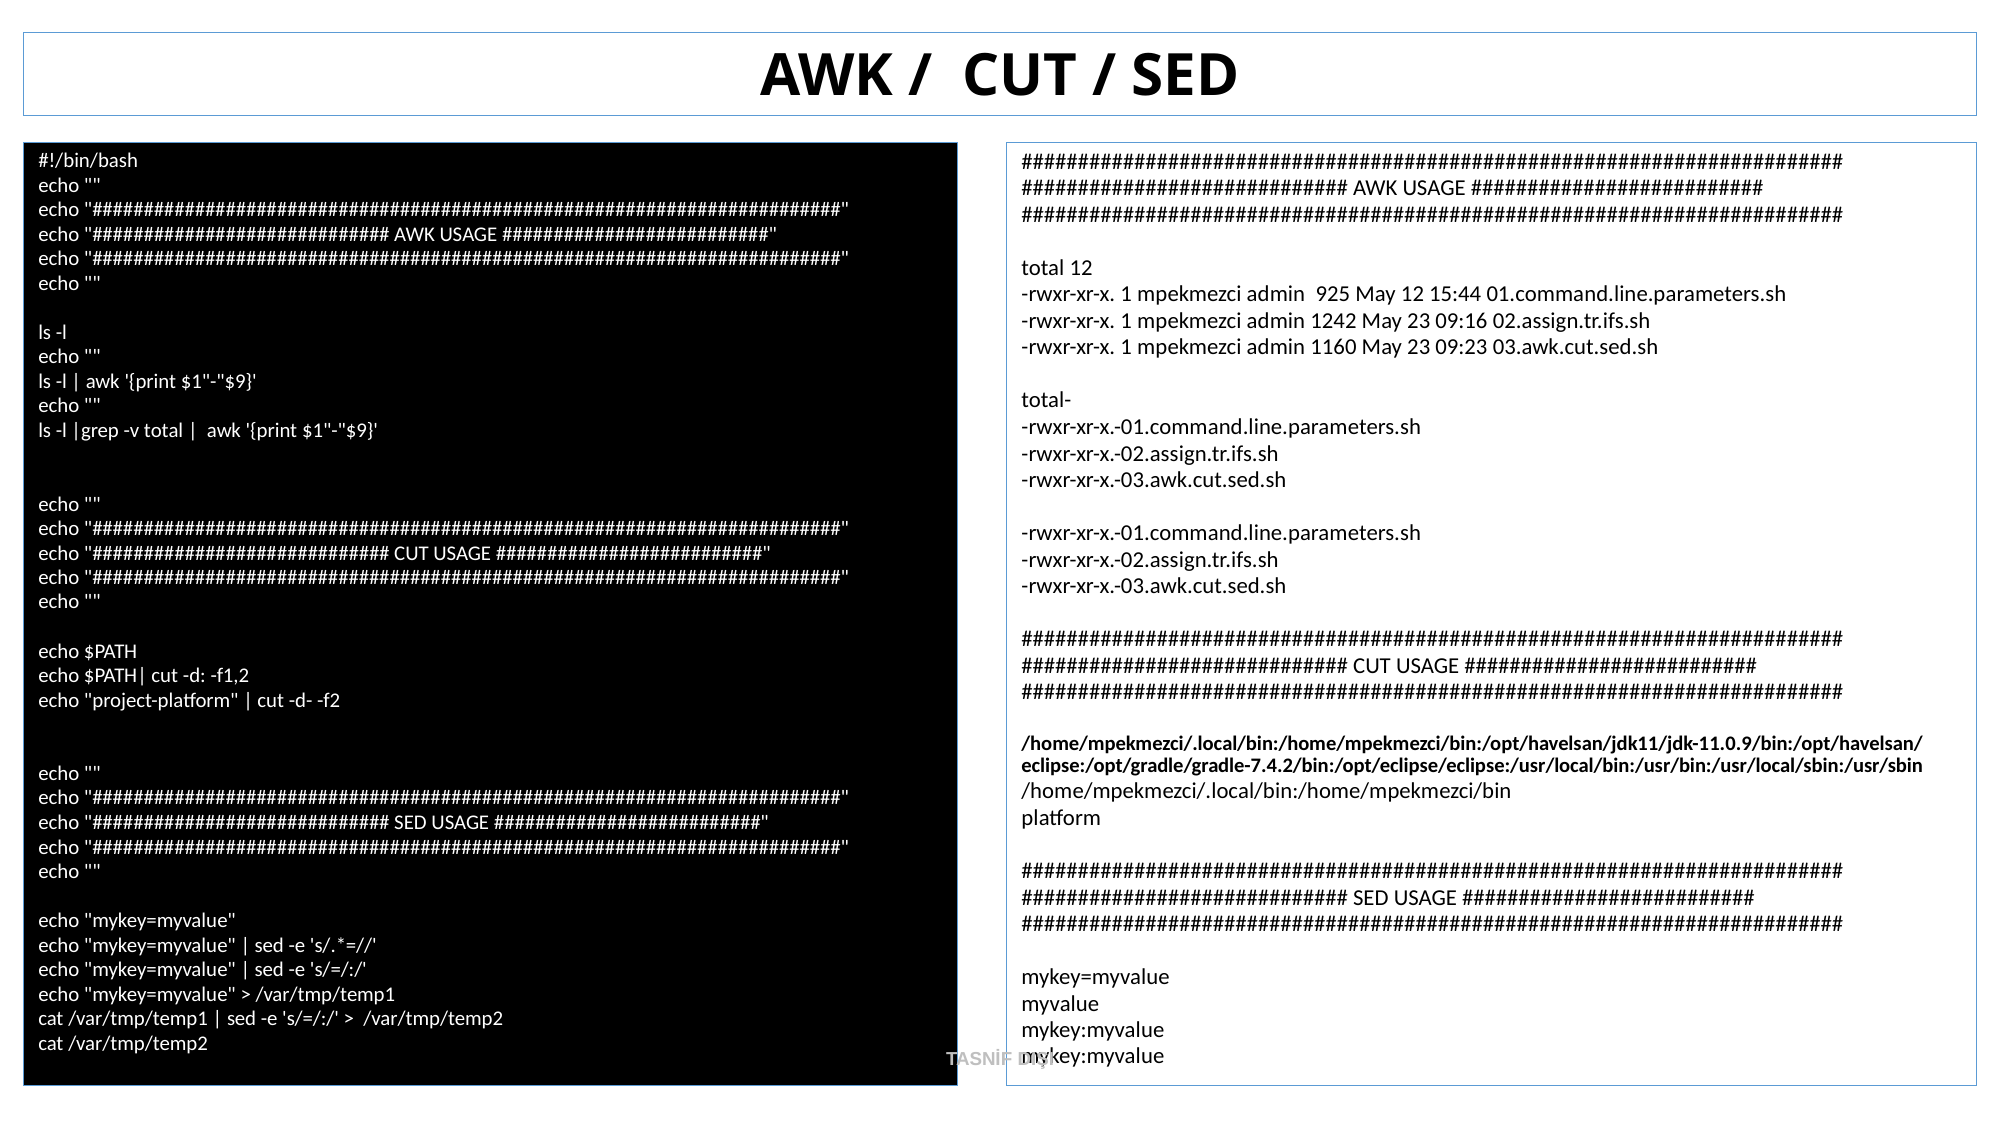

# AWK / CUT / SED
#!/bin/bash
echo ""
echo "#########################################################################"
echo "############################# AWK USAGE ##########################"
echo "#########################################################################"
echo ""
ls -l
echo ""
ls -l | awk '{print $1"-"$9}'
echo ""
ls -l |grep -v total | awk '{print $1"-"$9}'
echo ""
echo "#########################################################################"
echo "############################# CUT USAGE ##########################"
echo "#########################################################################"
echo ""
echo $PATH
echo $PATH| cut -d: -f1,2
echo "project-platform" | cut -d- -f2
echo ""
echo "#########################################################################"
echo "############################# SED USAGE ##########################"
echo "#########################################################################"
echo ""
echo "mykey=myvalue"
echo "mykey=myvalue" | sed -e 's/.*=//'
echo "mykey=myvalue" | sed -e 's/=/:/'
echo "mykey=myvalue" > /var/tmp/temp1
cat /var/tmp/temp1 | sed -e 's/=/:/' > /var/tmp/temp2
cat /var/tmp/temp2
#########################################################################
############################# AWK USAGE ##########################
#########################################################################
total 12
-rwxr-xr-x. 1 mpekmezci admin 925 May 12 15:44 01.command.line.parameters.sh
-rwxr-xr-x. 1 mpekmezci admin 1242 May 23 09:16 02.assign.tr.ifs.sh
-rwxr-xr-x. 1 mpekmezci admin 1160 May 23 09:23 03.awk.cut.sed.sh
total-
-rwxr-xr-x.-01.command.line.parameters.sh
-rwxr-xr-x.-02.assign.tr.ifs.sh
-rwxr-xr-x.-03.awk.cut.sed.sh
-rwxr-xr-x.-01.command.line.parameters.sh
-rwxr-xr-x.-02.assign.tr.ifs.sh
-rwxr-xr-x.-03.awk.cut.sed.sh
#########################################################################
############################# CUT USAGE ##########################
#########################################################################
/home/mpekmezci/.local/bin:/home/mpekmezci/bin:/opt/havelsan/jdk11/jdk-11.0.9/bin:/opt/havelsan/eclipse:/opt/gradle/gradle-7.4.2/bin:/opt/eclipse/eclipse:/usr/local/bin:/usr/bin:/usr/local/sbin:/usr/sbin
/home/mpekmezci/.local/bin:/home/mpekmezci/bin
platform
#########################################################################
############################# SED USAGE ##########################
#########################################################################
mykey=myvalue
myvalue
mykey:myvalue
mykey:myvalue
TASNİF DIŞI